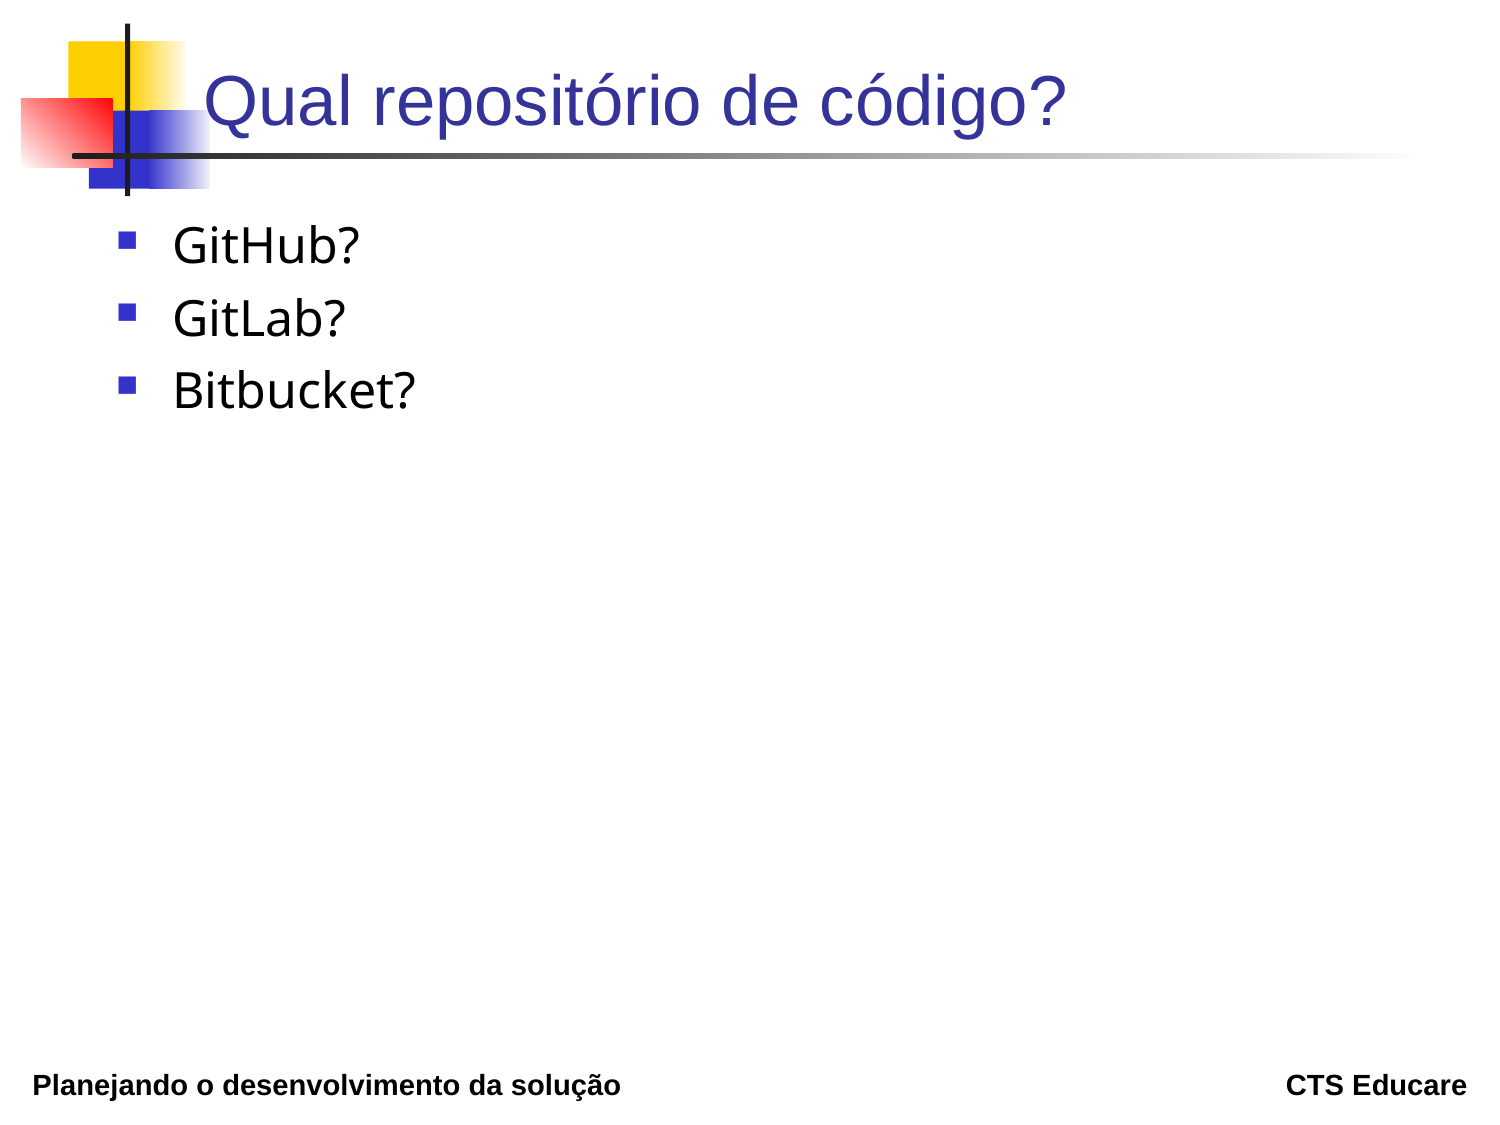

# Qual repositório de código?
GitHub?
GitLab?
Bitbucket?